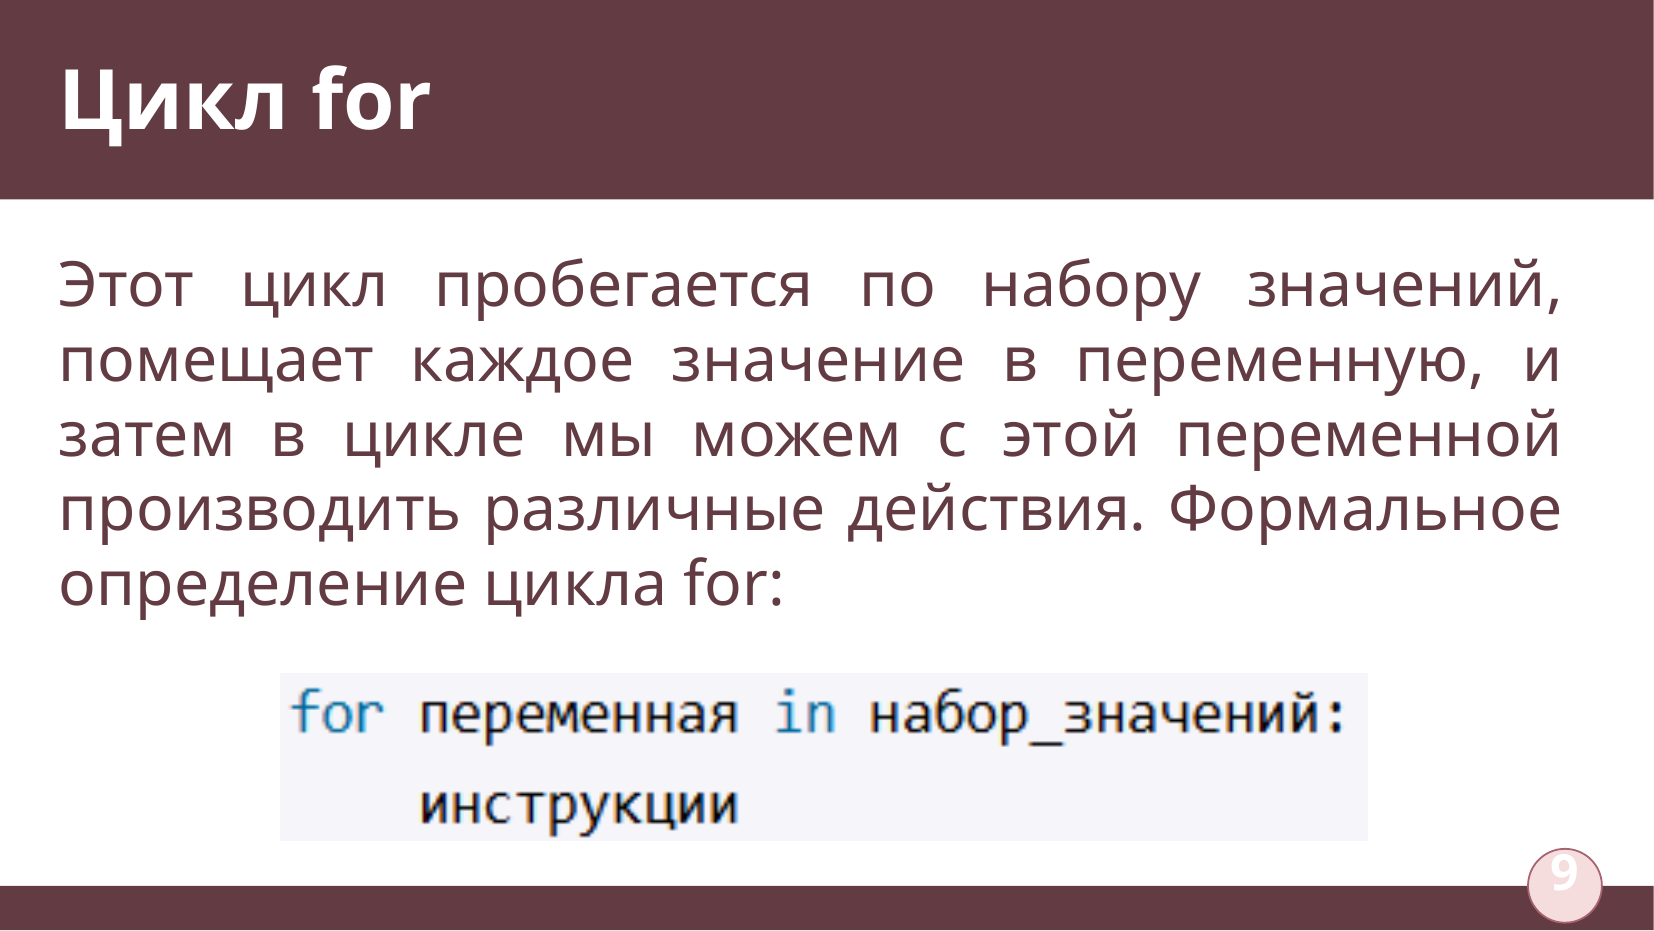

# Цикл for
Этот цикл пробегается по набору значений, помещает каждое значение в переменную, и затем в цикле мы можем с этой переменной производить различные действия. Формальное определение цикла for: